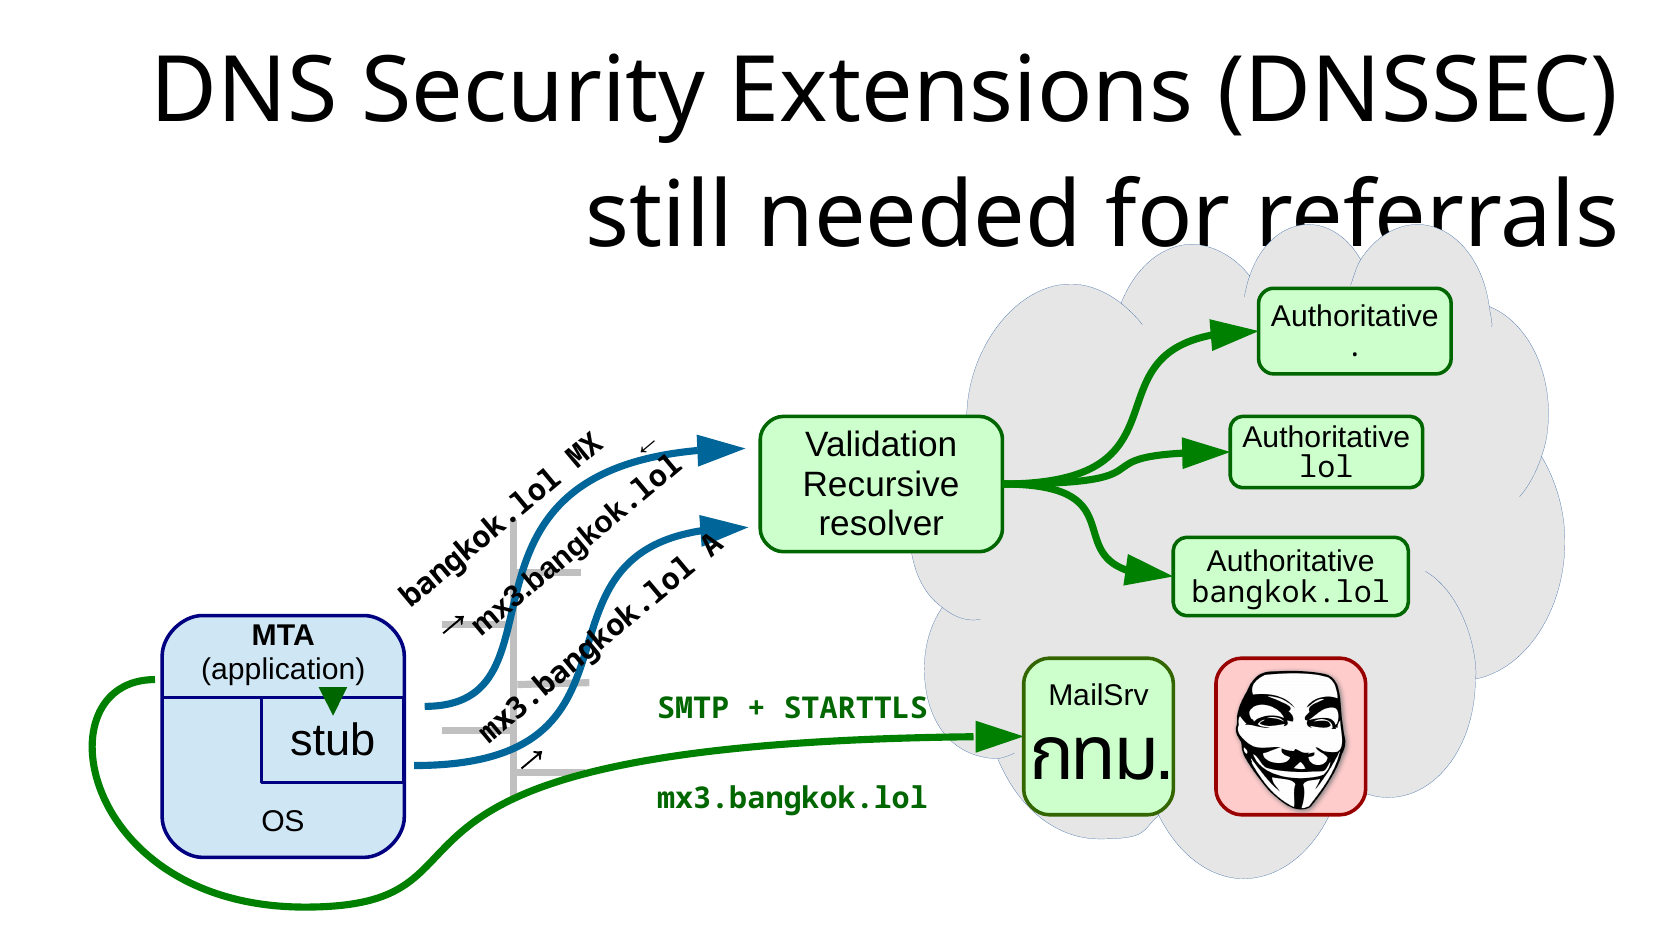

# DNS Security Extensions (DNSSEC) still needed for referrals